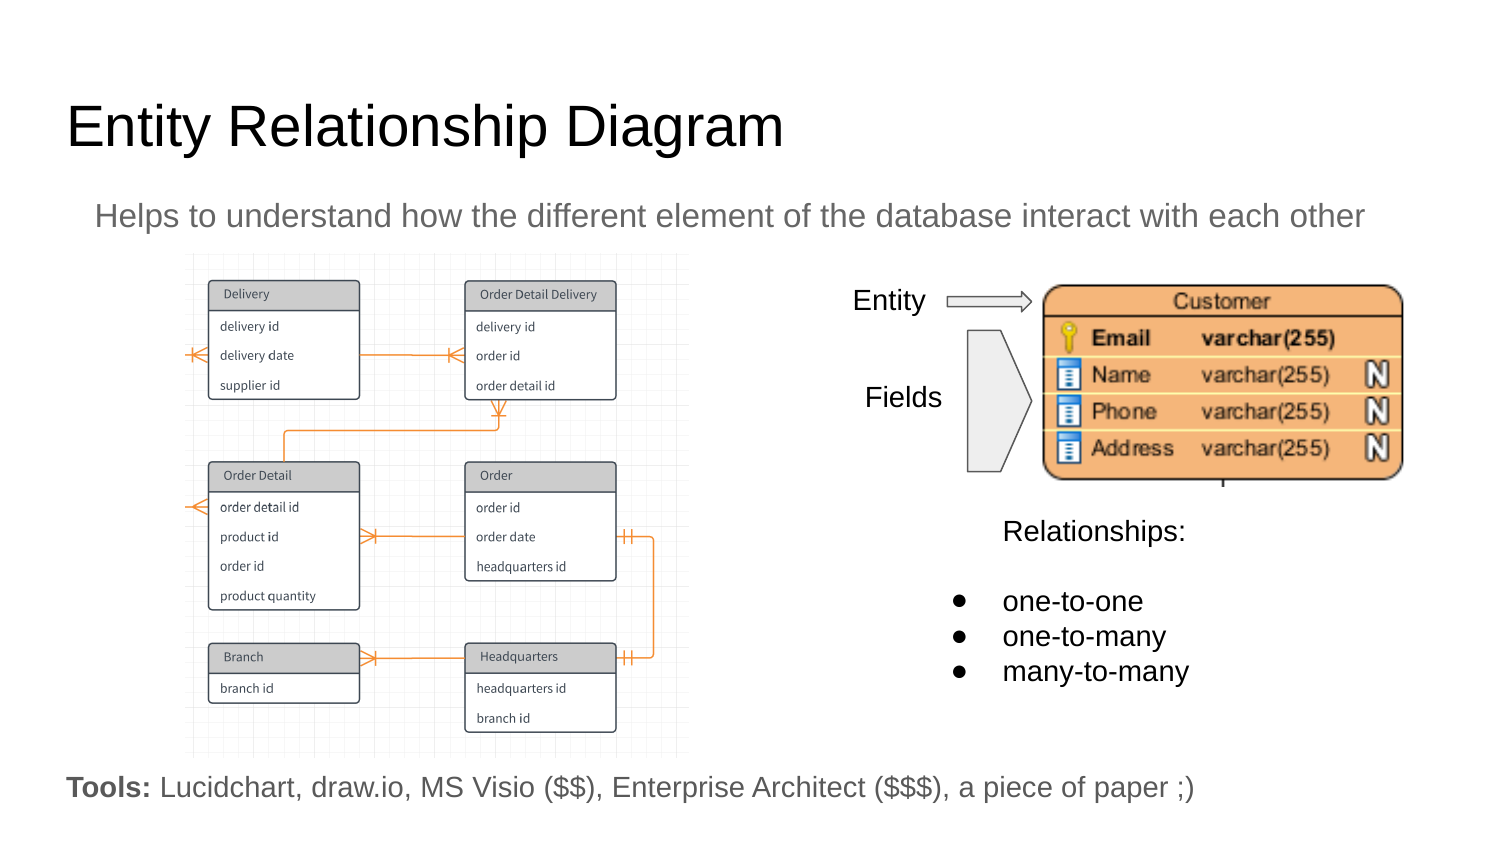

# Entity Relationship Diagram
Helps to understand how the different element of the database interact with each other
Entity
Fields
Relationships:
one-to-one
one-to-many
many-to-many
Tools: Lucidchart, draw.io, MS Visio ($$), Enterprise Architect ($$$), a piece of paper ;)